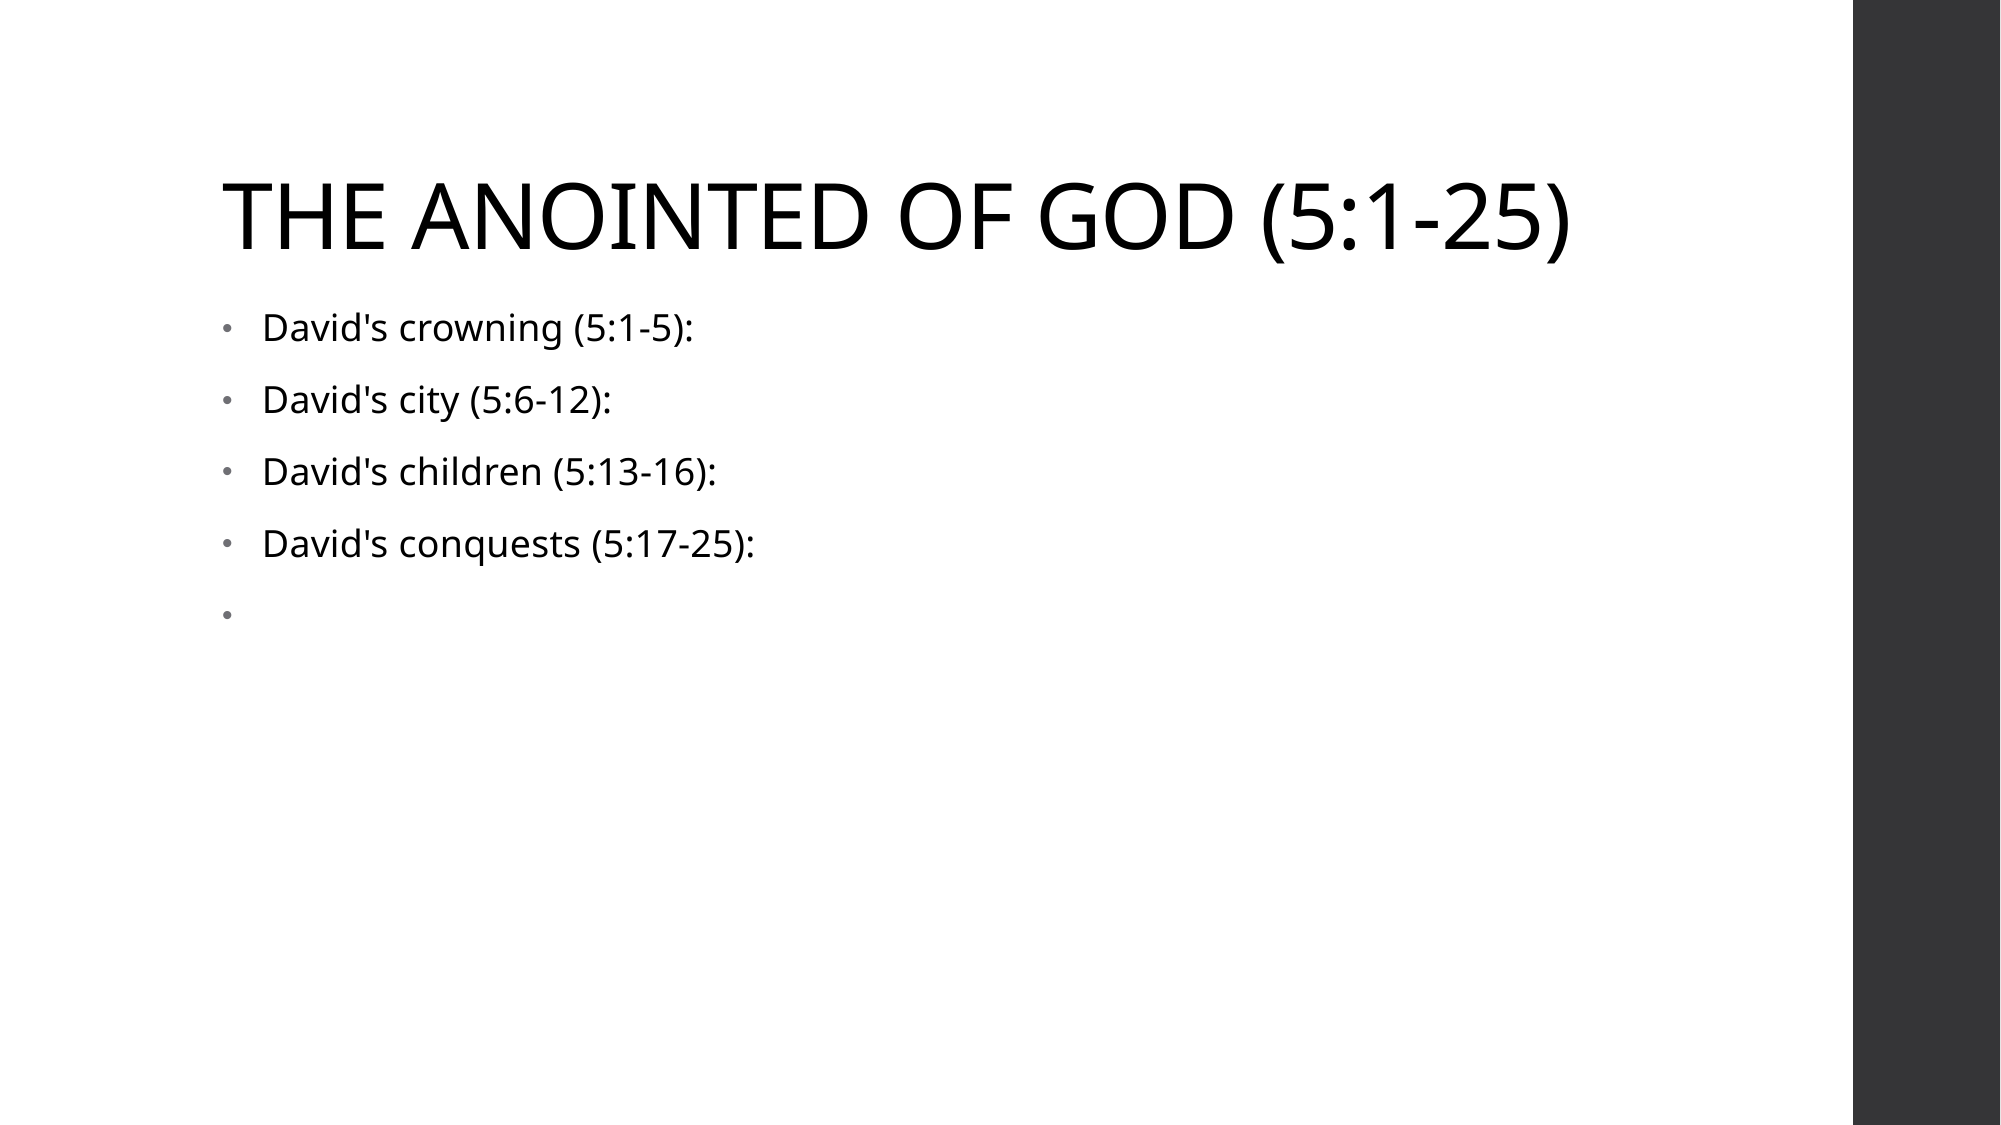

# THE ANOINTED OF GOD (5:1-25)
 David's crowning (5:1-5):
 David's city (5:6-12):
 David's children (5:13-16):
 David's conquests (5:17-25):